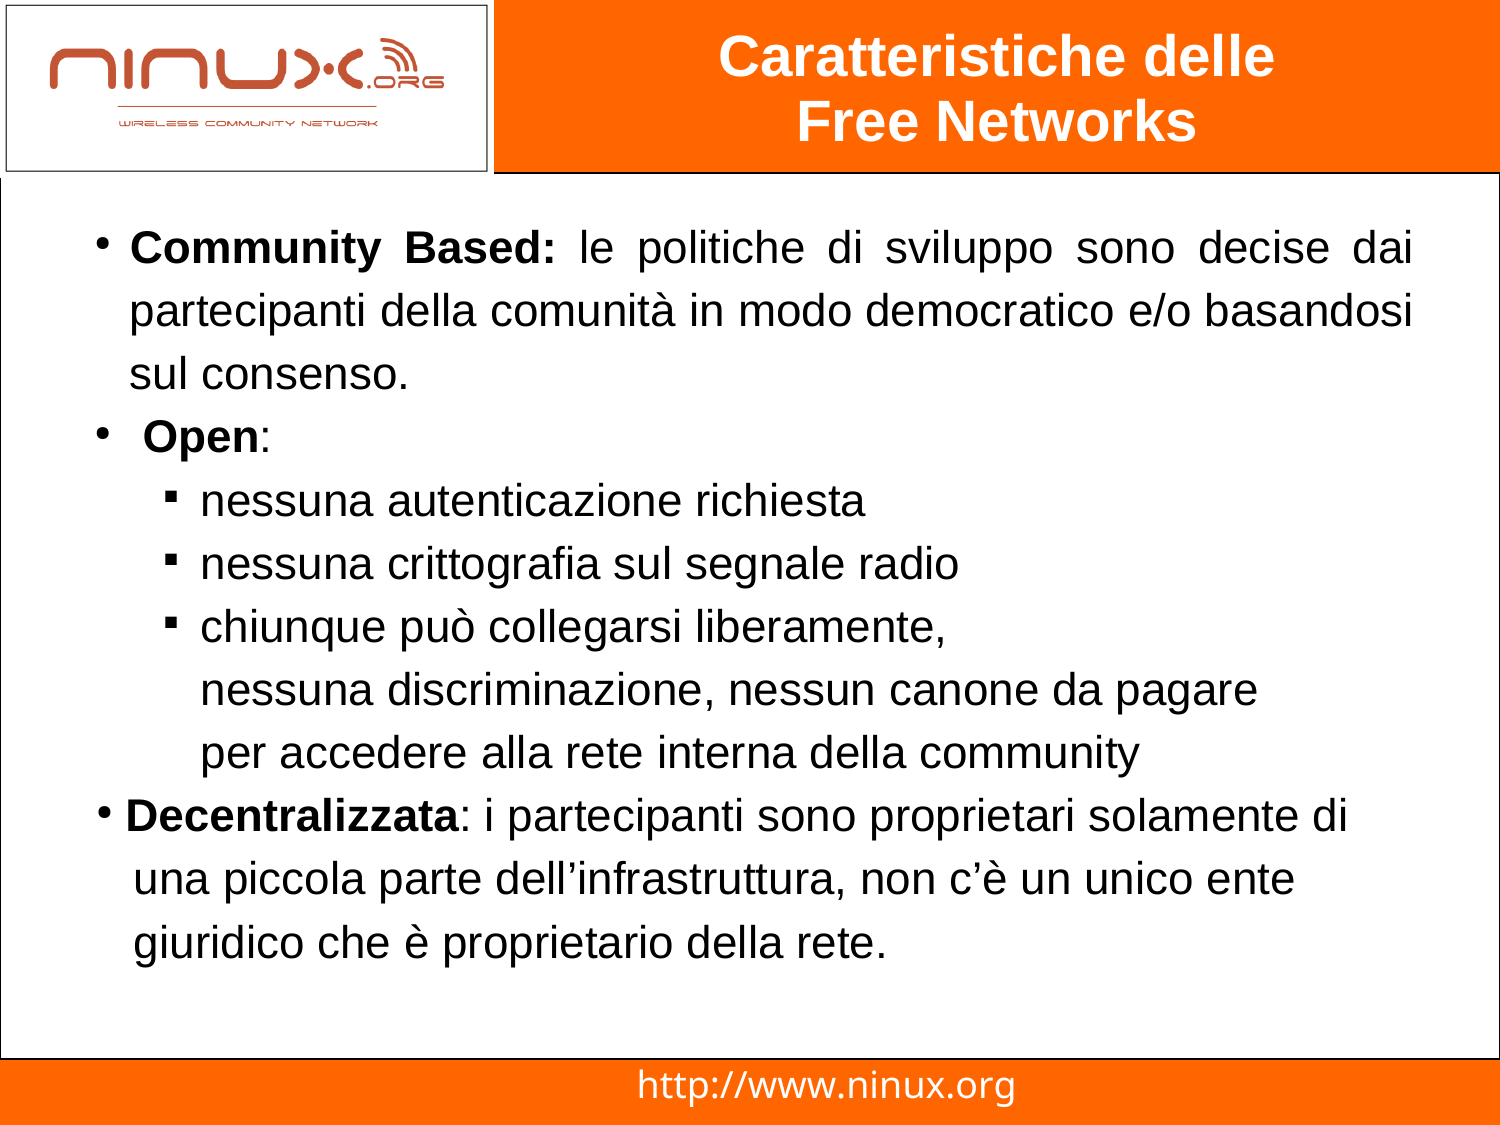

# Caratteristiche delle Free Networks
Community Based: le politiche di sviluppo sono decise dai partecipanti della comunità in modo democratico e/o basandosi sul consenso.
 Open:
nessuna autenticazione richiesta
nessuna crittografia sul segnale radio
chiunque può collegarsi liberamente,
nessuna discriminazione, nessun canone da pagare
per accedere alla rete interna della community
 Decentralizzata: i partecipanti sono proprietari solamente di una piccola parte dell’infrastruttura, non c’è un unico ente giuridico che è proprietario della rete.
http://www.ninux.org